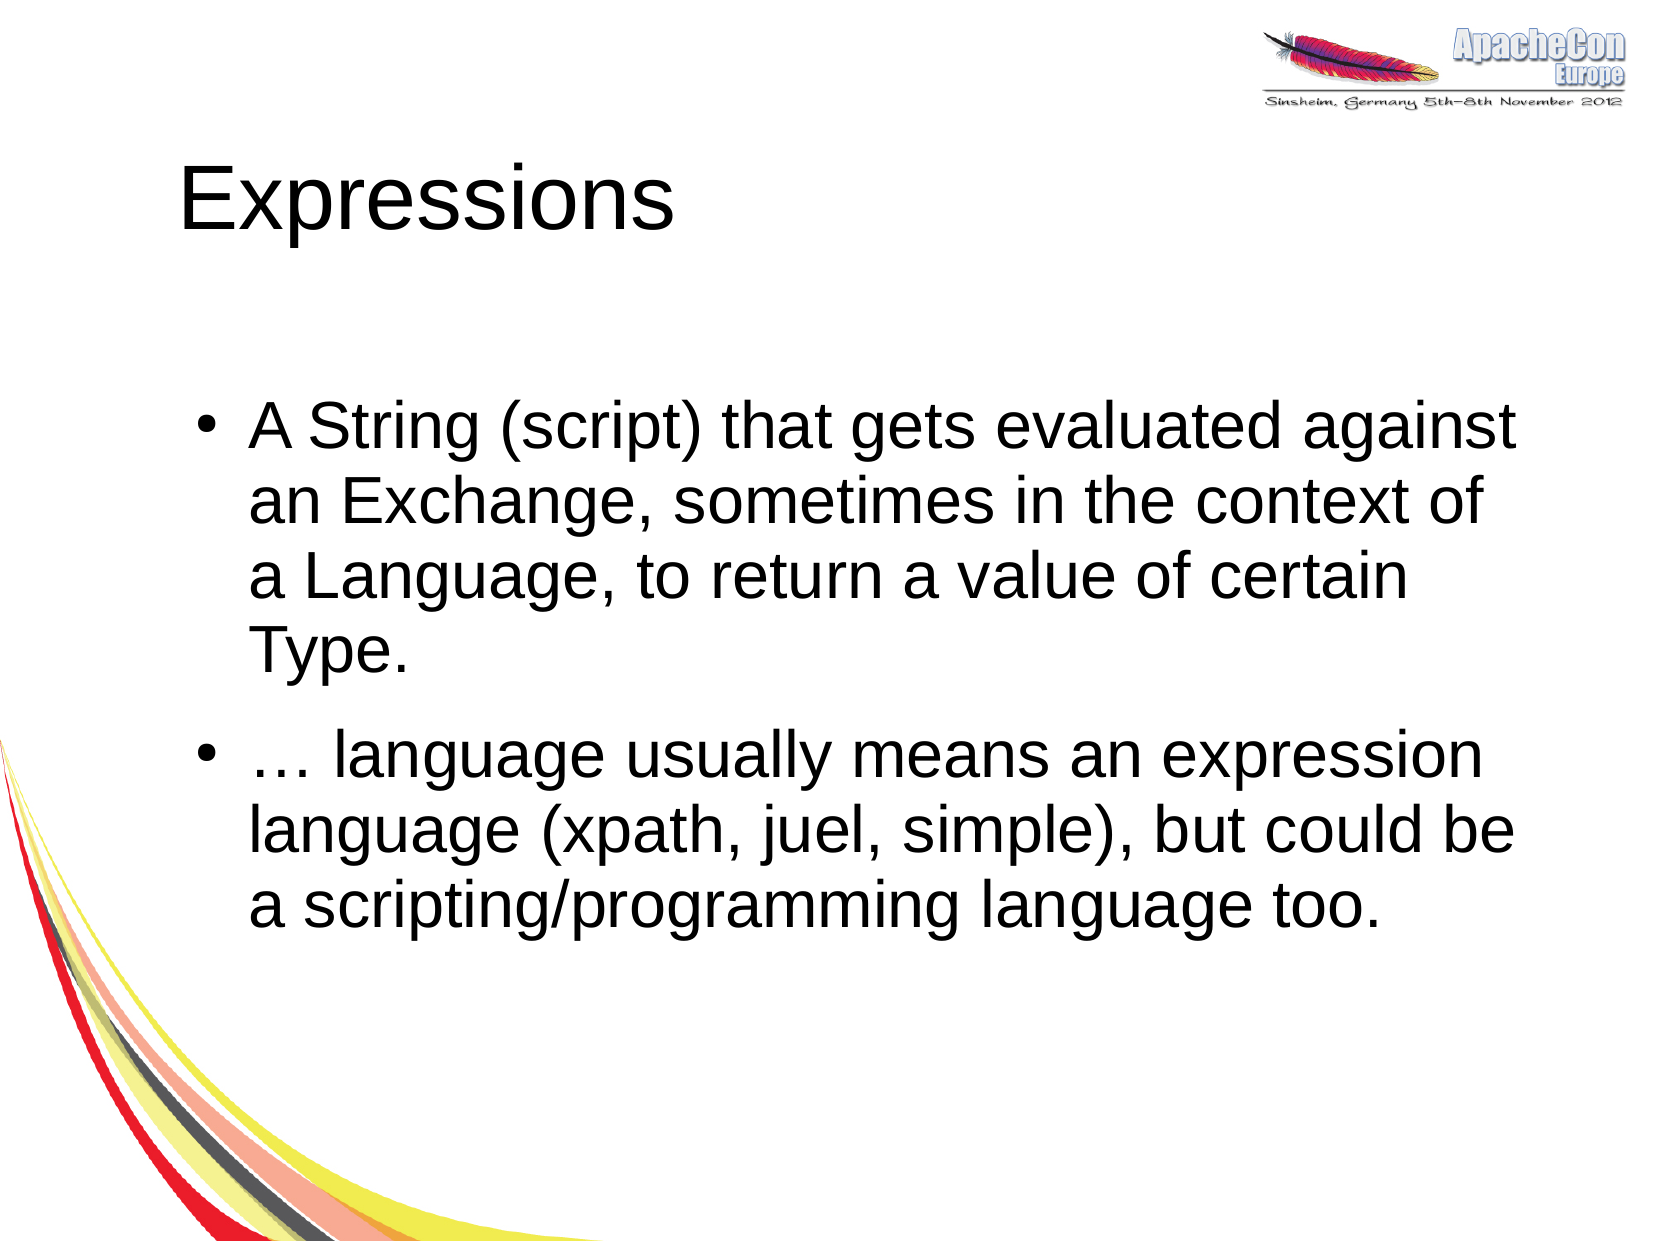

# Expressions
A String (script) that gets evaluated against an Exchange, sometimes in the context of a Language, to return a value of certain Type.
… language usually means an expression language (xpath, juel, simple), but could be a scripting/programming language too.